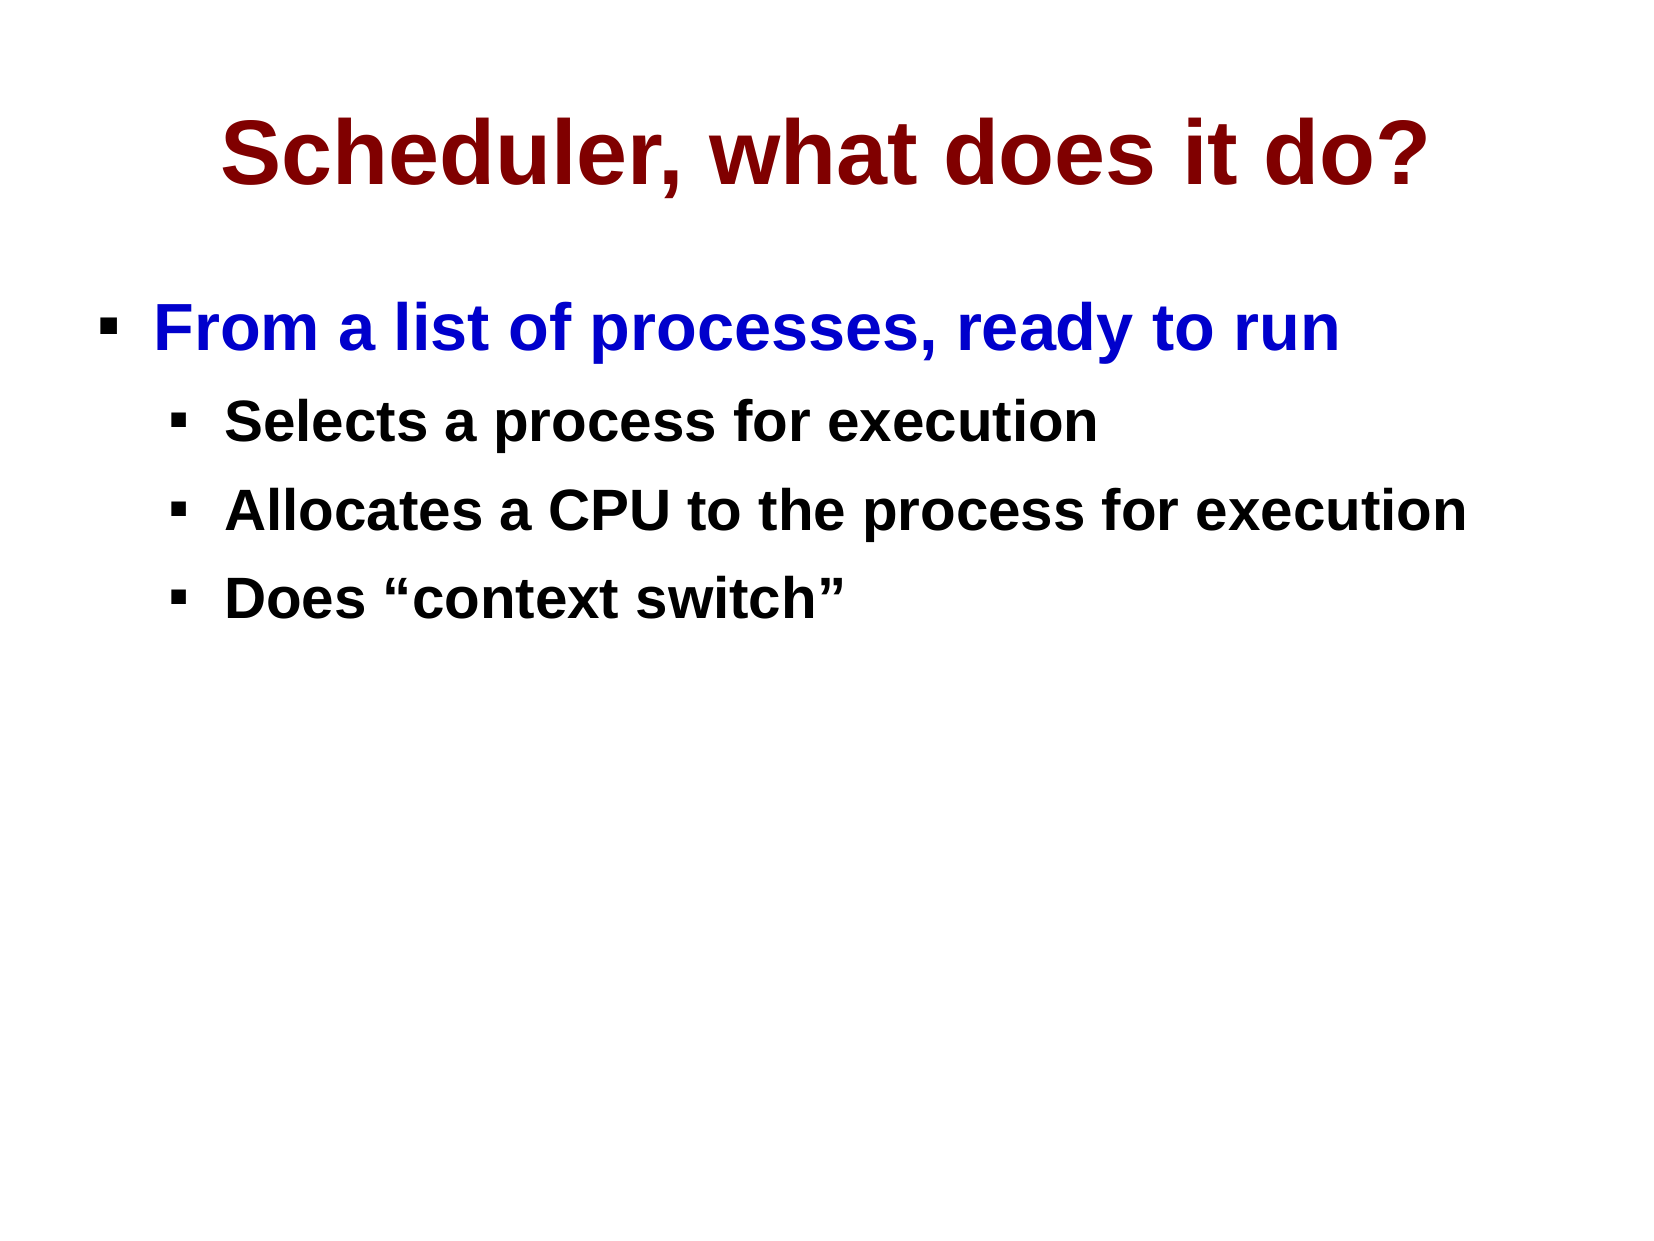

# Scheduler, what does it do?
From a list of processes, ready to run
Selects a process for execution
Allocates a CPU to the process for execution
Does “context switch”